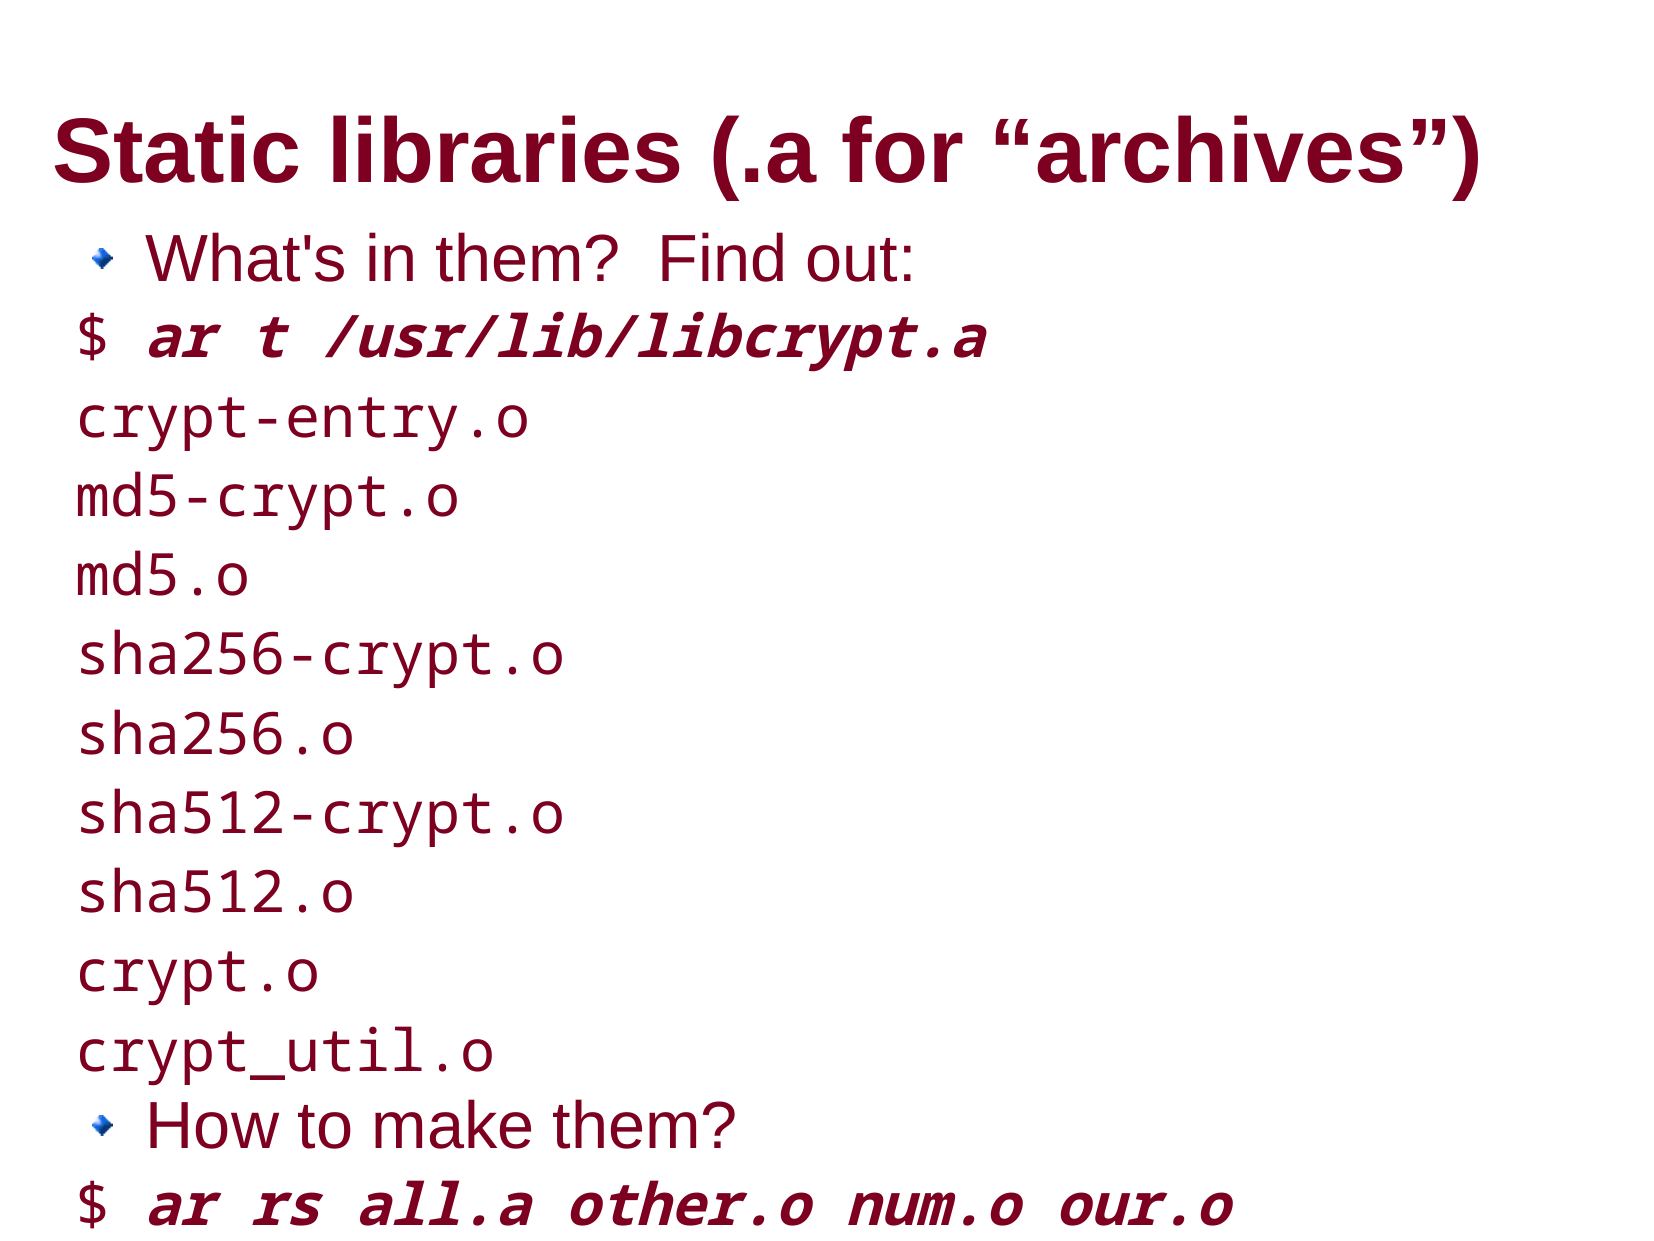

# Static libraries (.a for “archives”)
What's in them? Find out:
$ ar t /usr/lib/libcrypt.a
crypt-entry.o
md5-crypt.o
md5.o
sha256-crypt.o
sha256.o
sha512-crypt.o
sha512.o
crypt.o
crypt_util.o
How to make them?
$ ar rs all.a other.o num.o our.o
How to use them?
$ gcc -o myExecutable main.o -lm